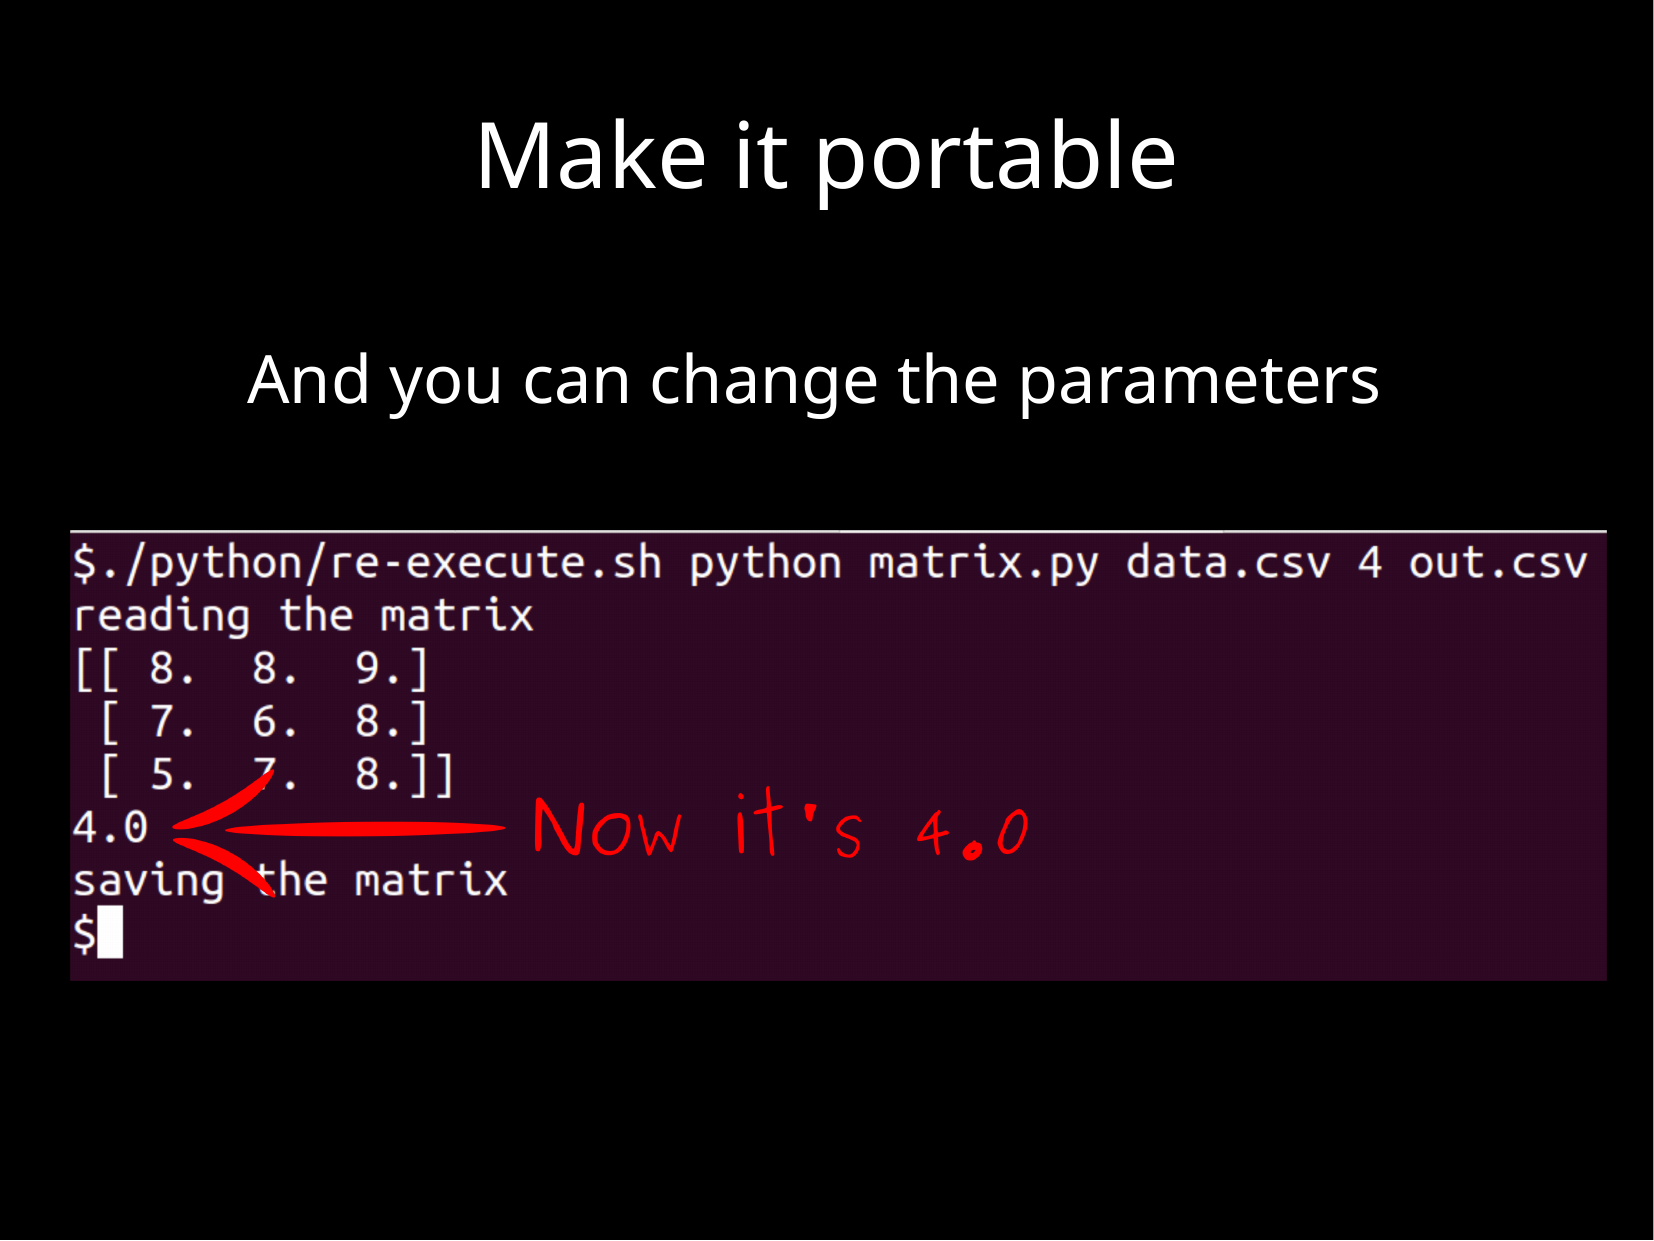

# Make it portable
And you can change the parameters